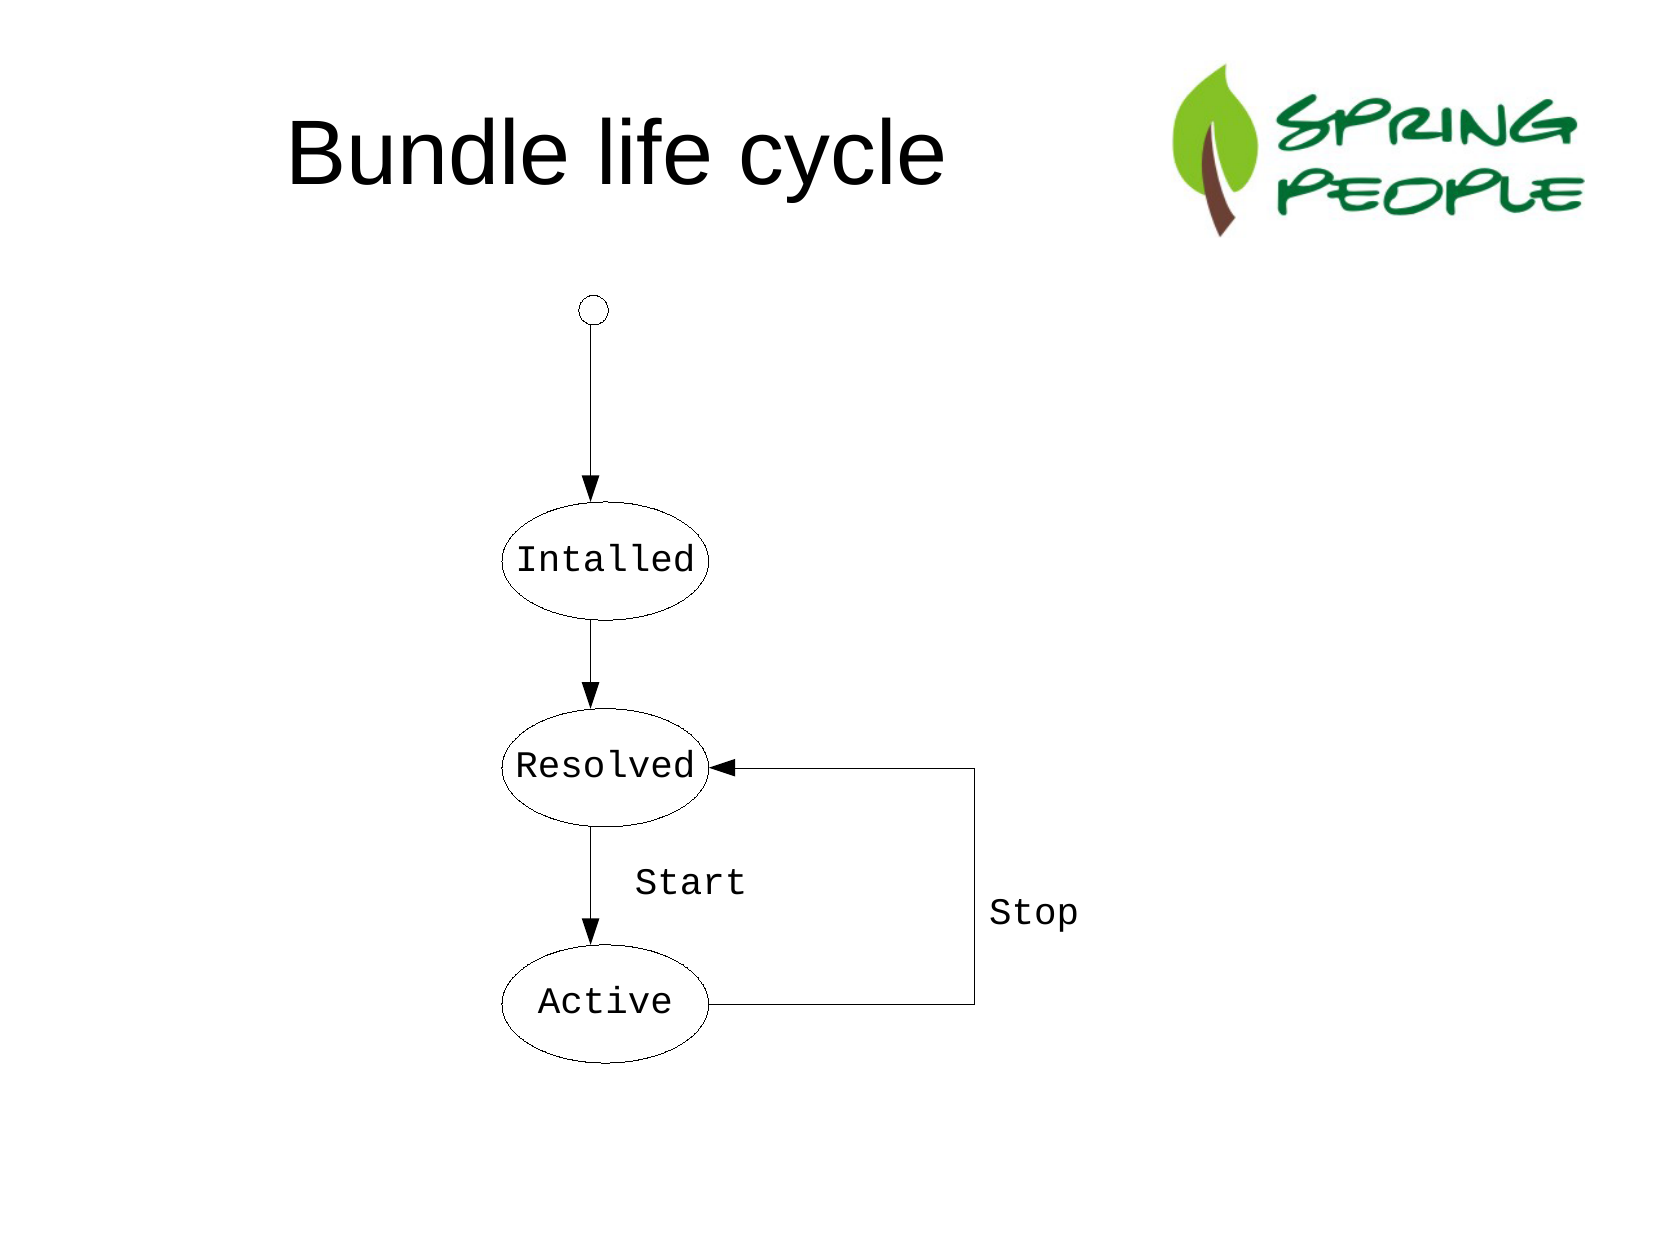

# Bundle life cycle
Intalled
Resolved
Start
Stop
Active